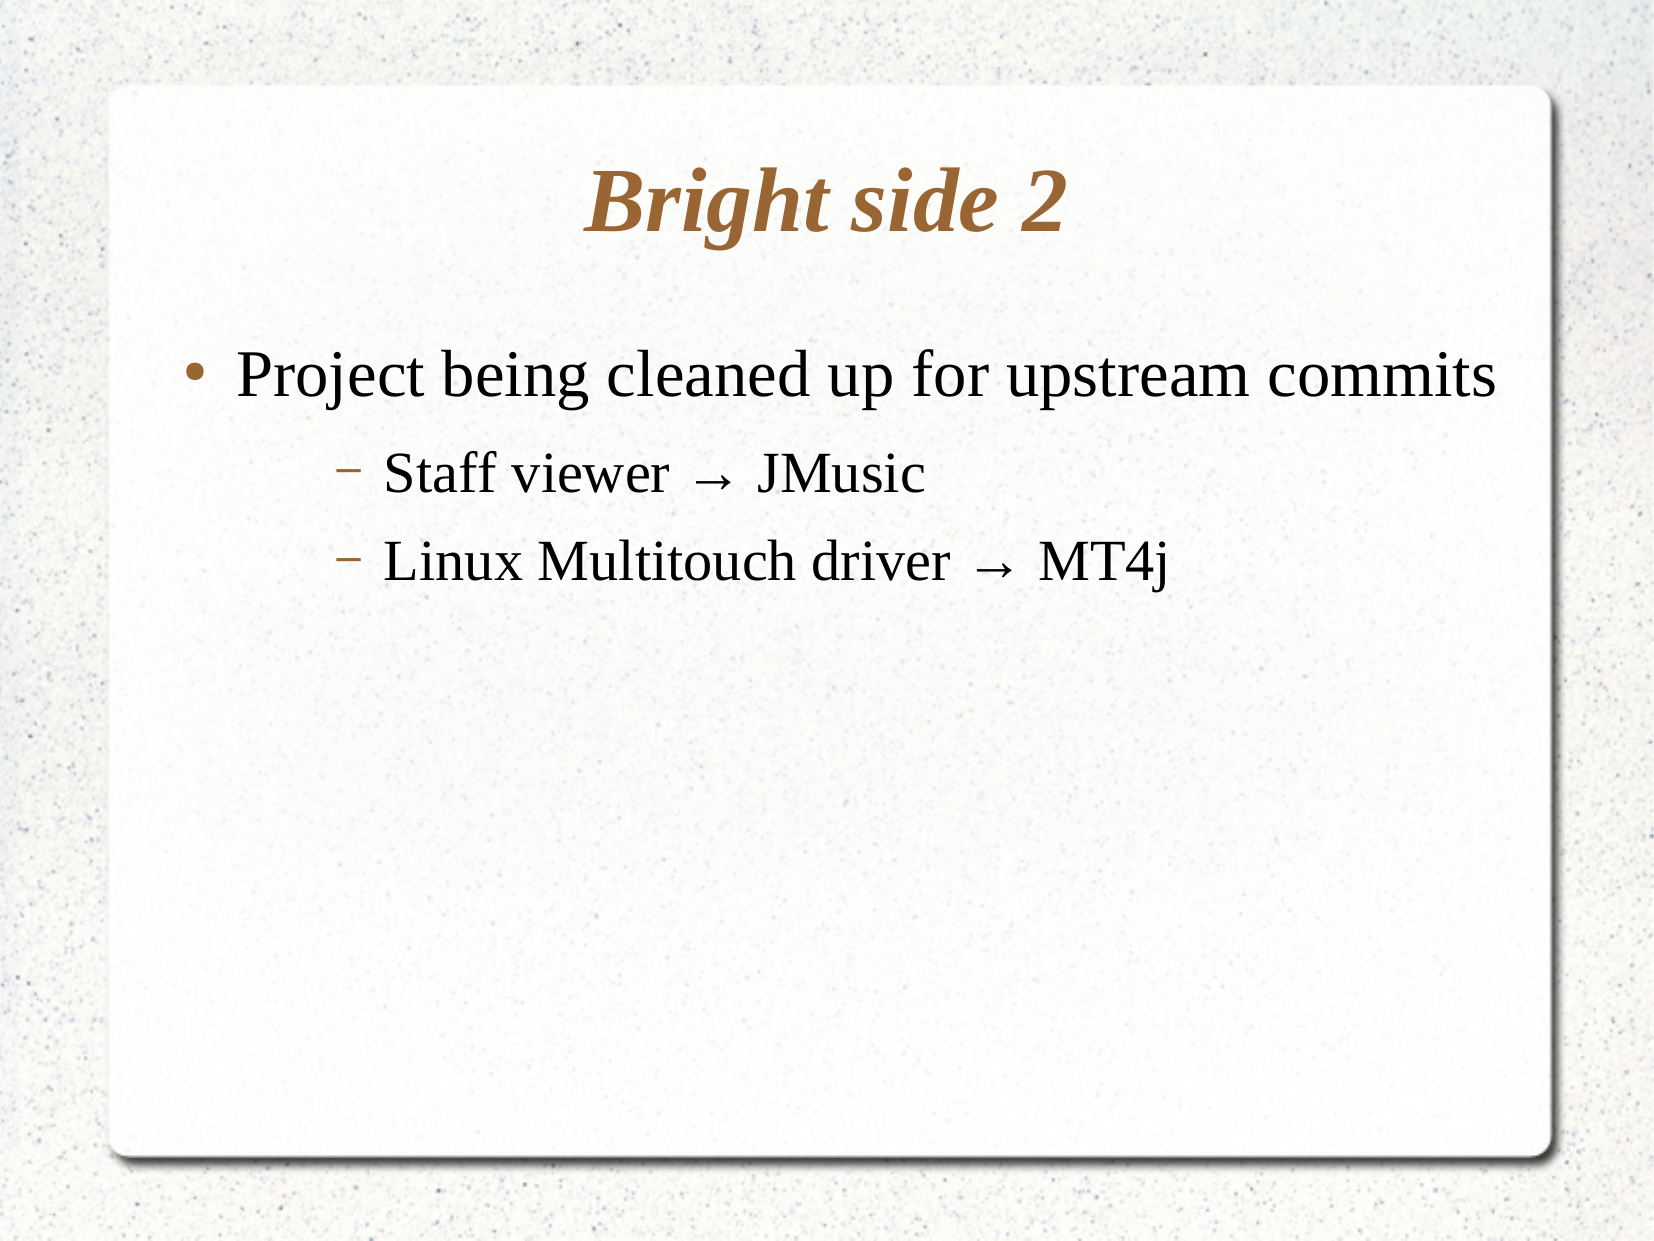

# Bright side 2
Project being cleaned up for upstream commits
Staff viewer → JMusic
Linux Multitouch driver → MT4j